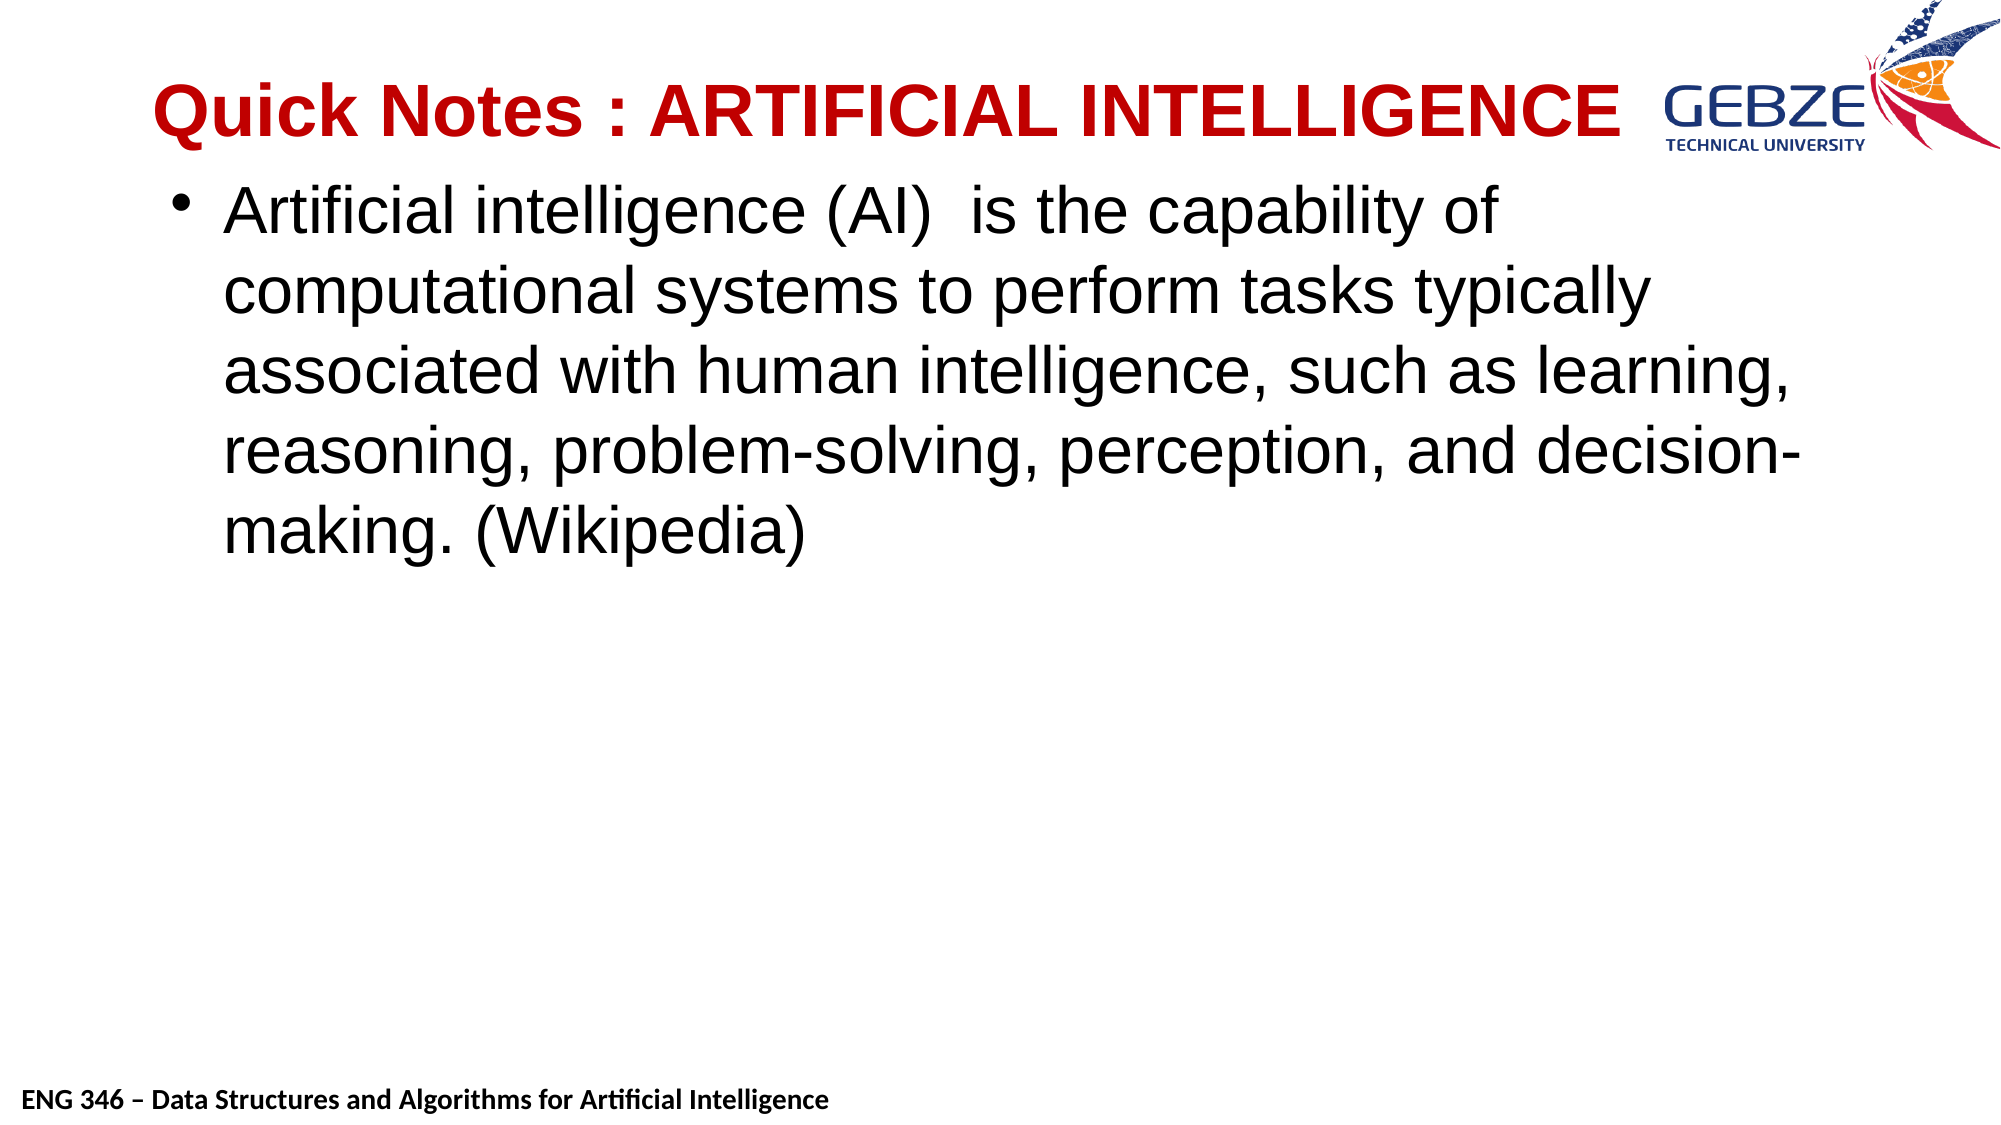

# Quick Notes : ARTIFICIAL INTELLIGENCE
Artificial intelligence (AI) is the capability of computational systems to perform tasks typically associated with human intelligence, such as learning, reasoning, problem-solving, perception, and decision-making. (Wikipedia)